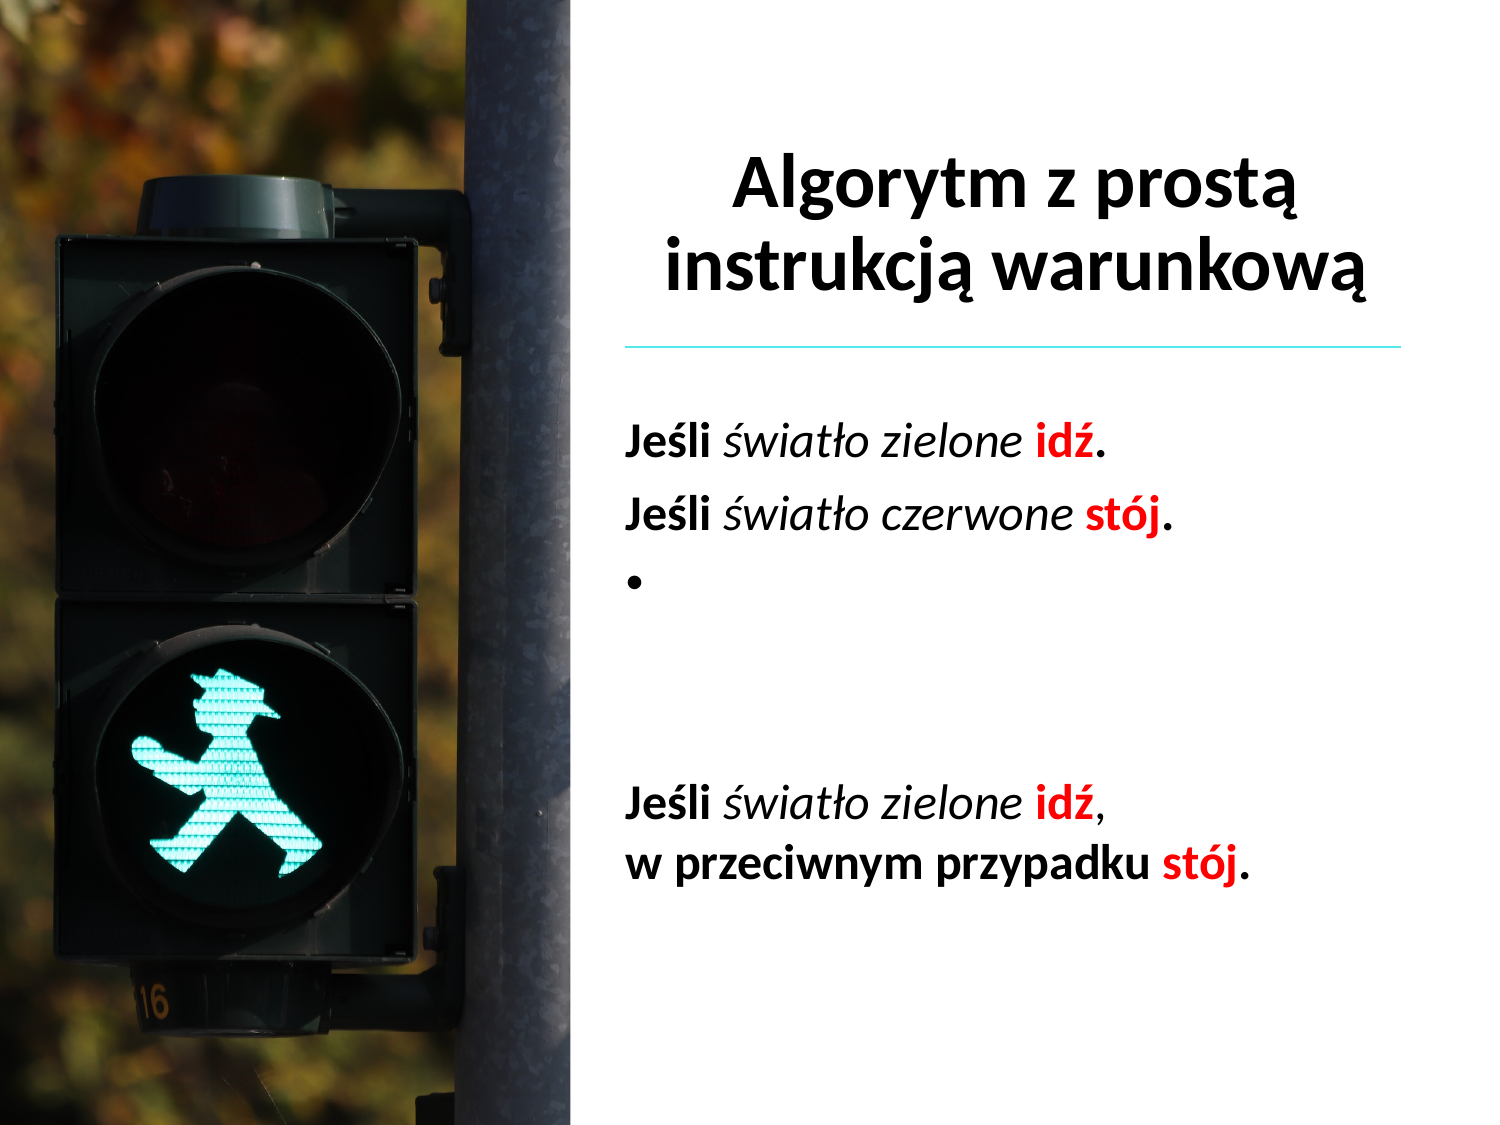

# Algorytm z prostą instrukcją warunkową
Jeśli światło zielone idź.
Jeśli światło czerwone stój.
Jeśli światło zielone idź,
w przeciwnym przypadku stój.